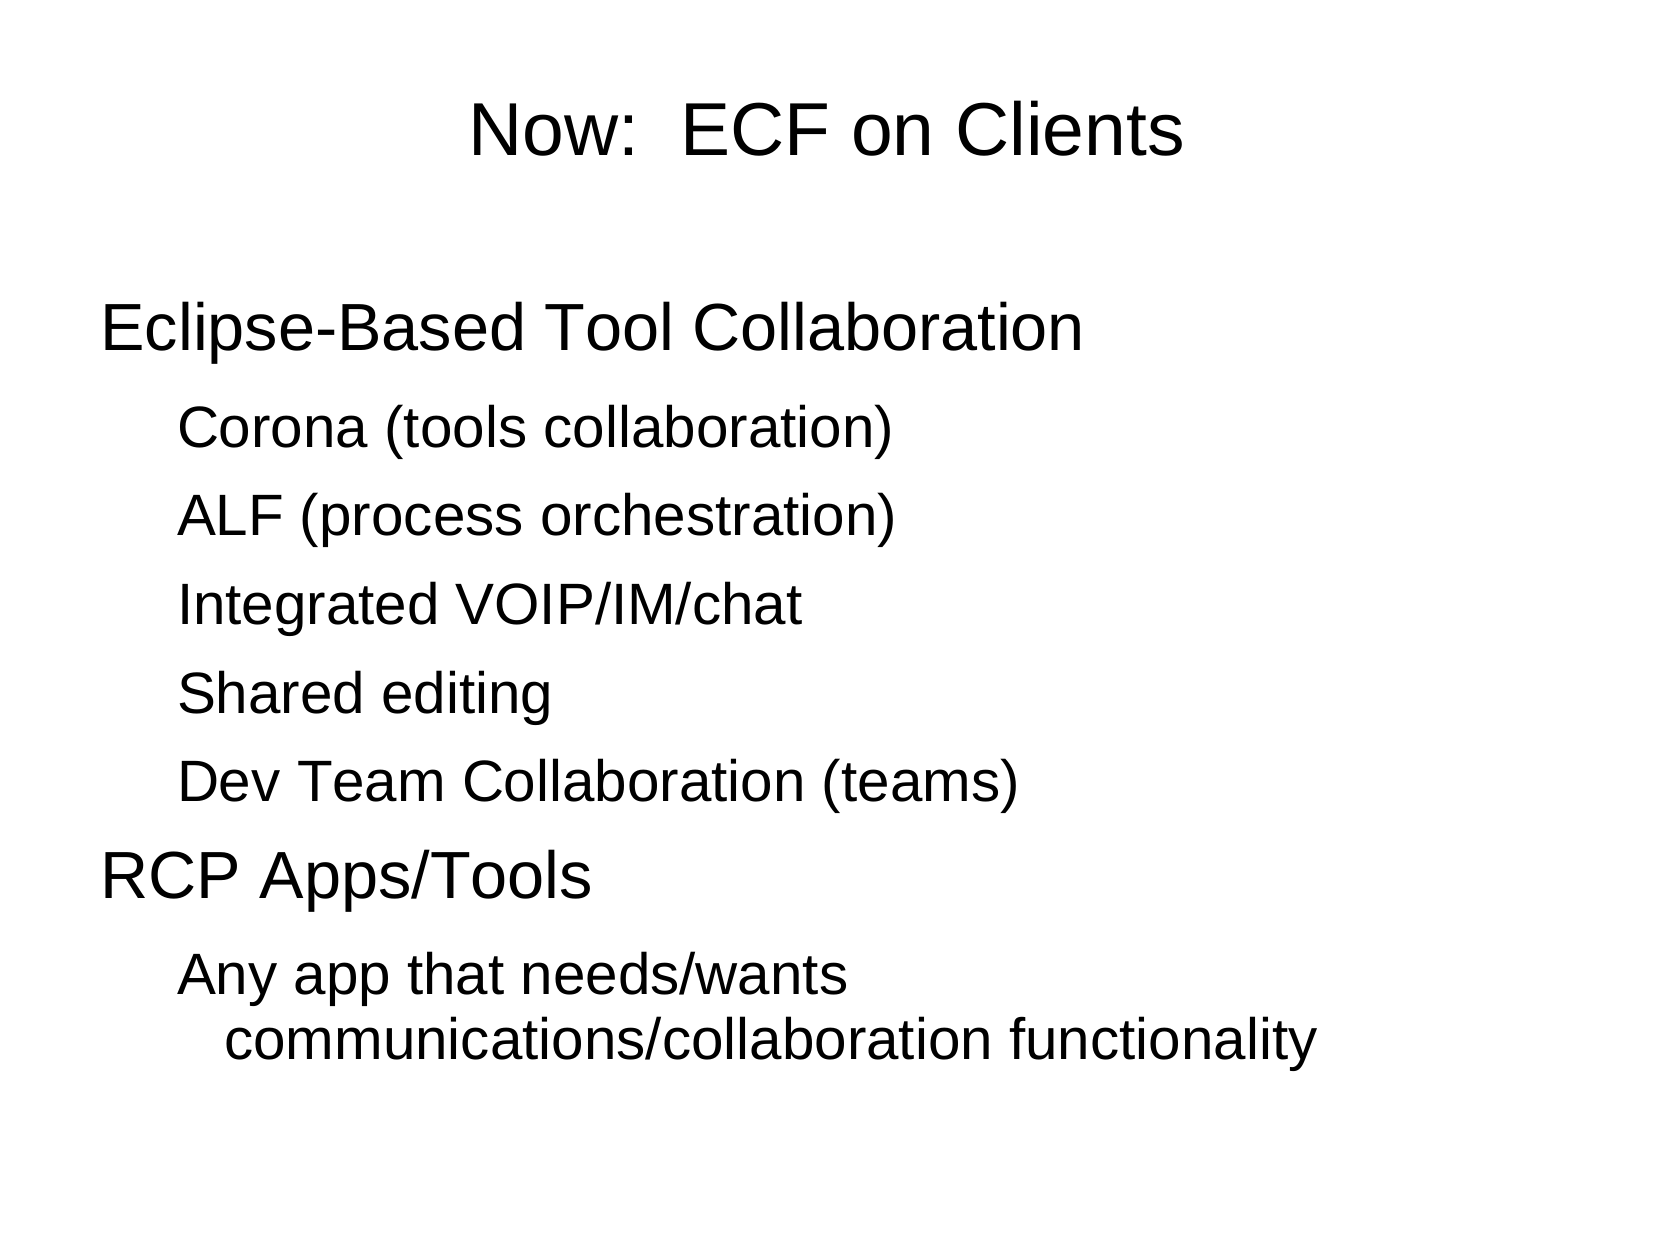

# Now: ECF on Clients
Eclipse-Based Tool Collaboration
Corona (tools collaboration)
ALF (process orchestration)
Integrated VOIP/IM/chat
Shared editing
Dev Team Collaboration (teams)
RCP Apps/Tools
Any app that needs/wants communications/collaboration functionality